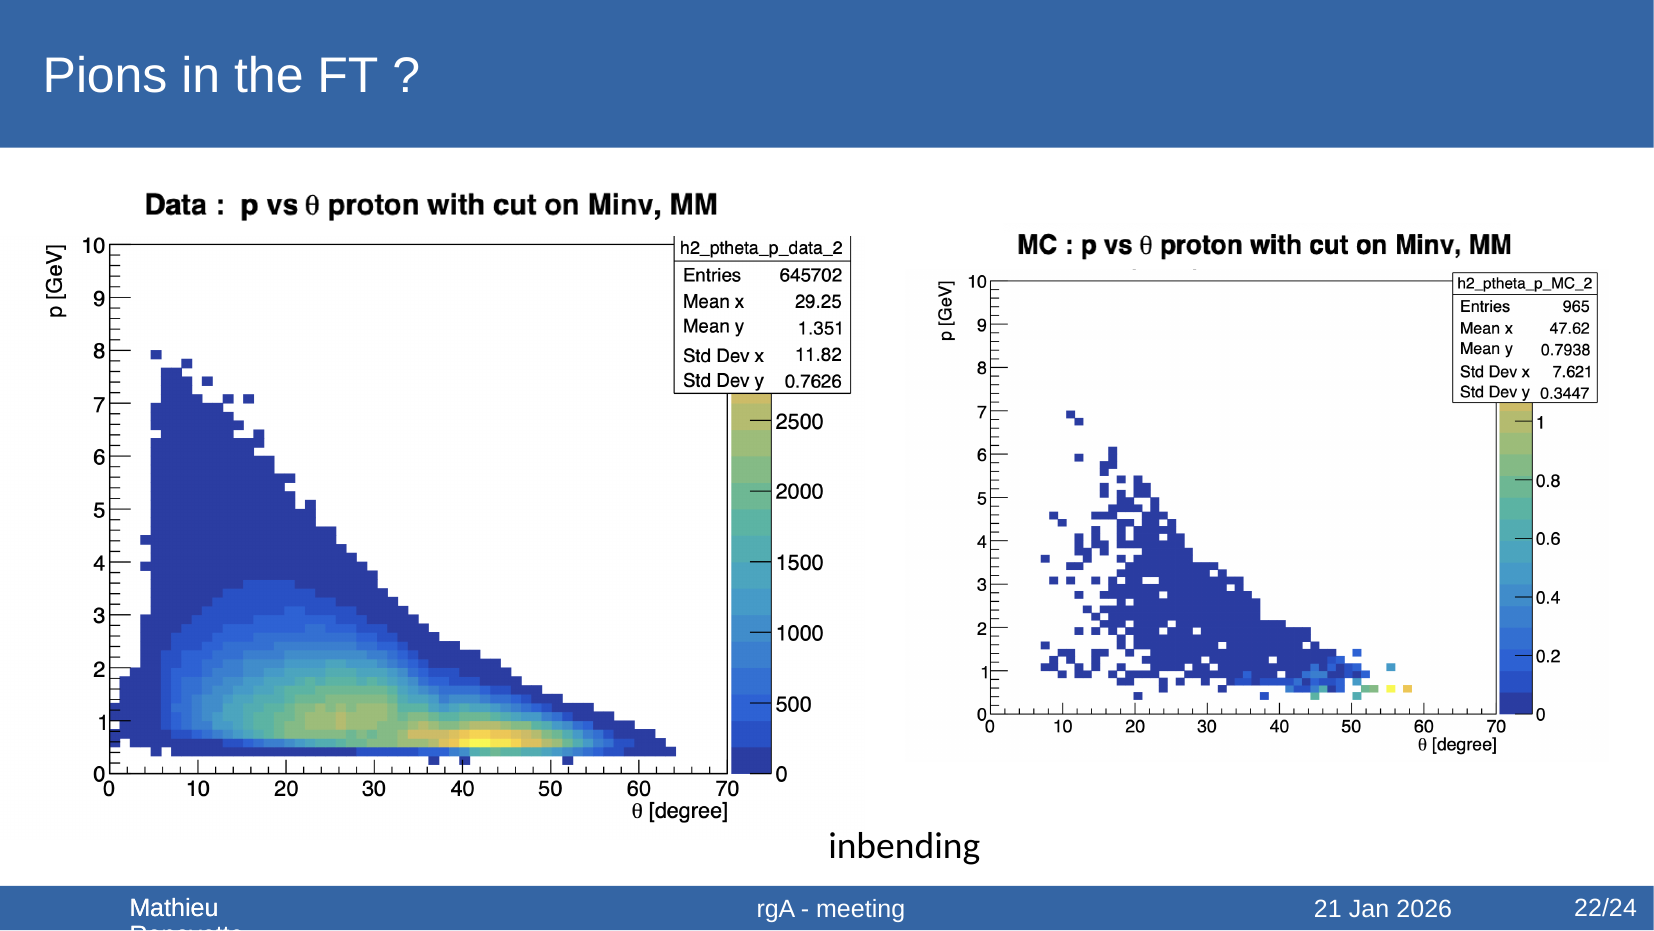

Pions in the FT ?
inbending
Mathieu Ronayette
22/24
Mathieu Ronayette
 rgA - meeting
21 Jan 2026